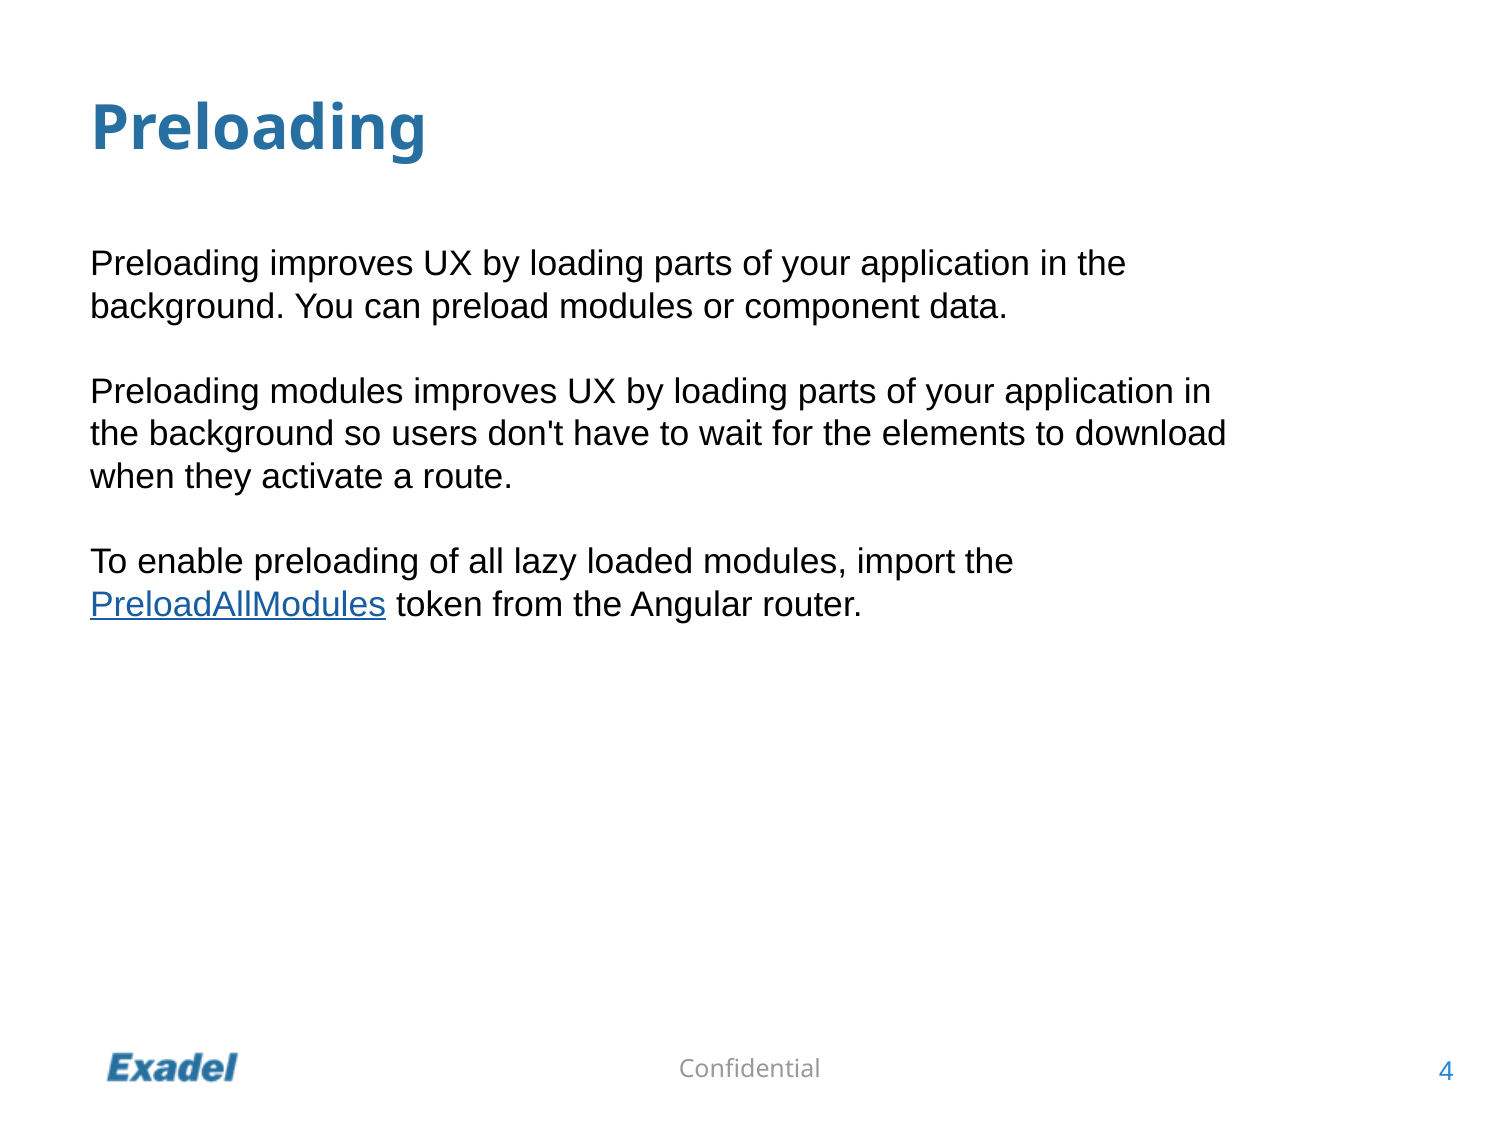

# Preloading
Preloading improves UX by loading parts of your application in the background. You can preload modules or component data.
Preloading modules improves UX by loading parts of your application in the background so users don't have to wait for the elements to download when they activate a route.
To enable preloading of all lazy loaded modules, import the PreloadAllModules token from the Angular router.